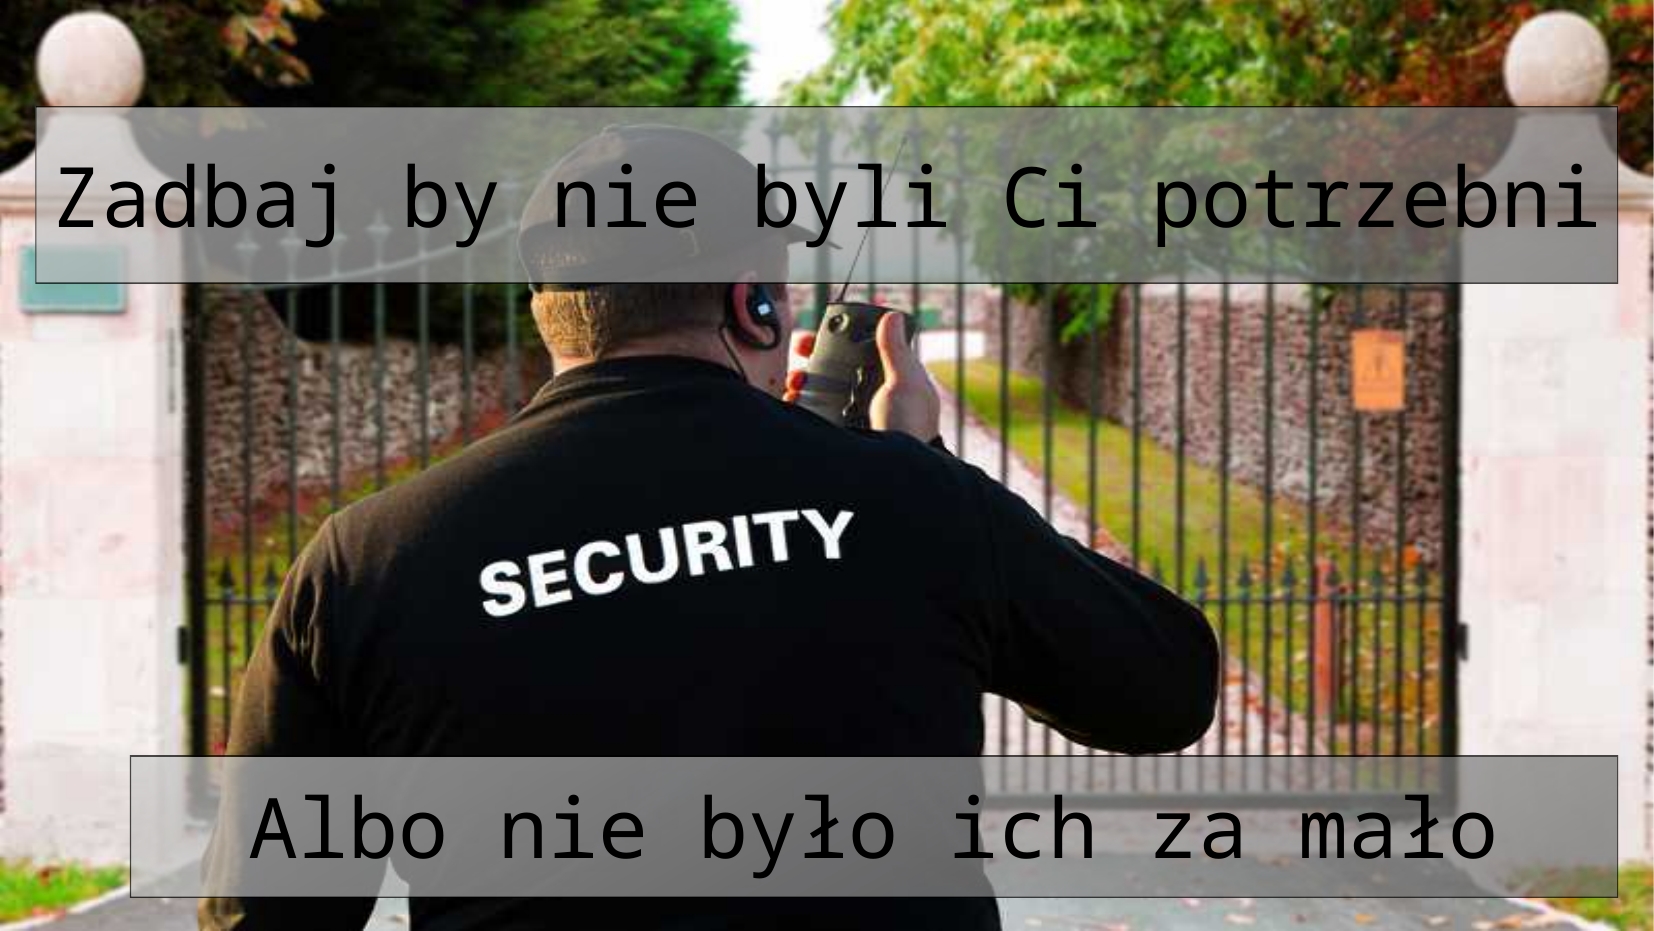

# Zadbaj by nie byli Ci potrzebni
Albo nie było ich za mało